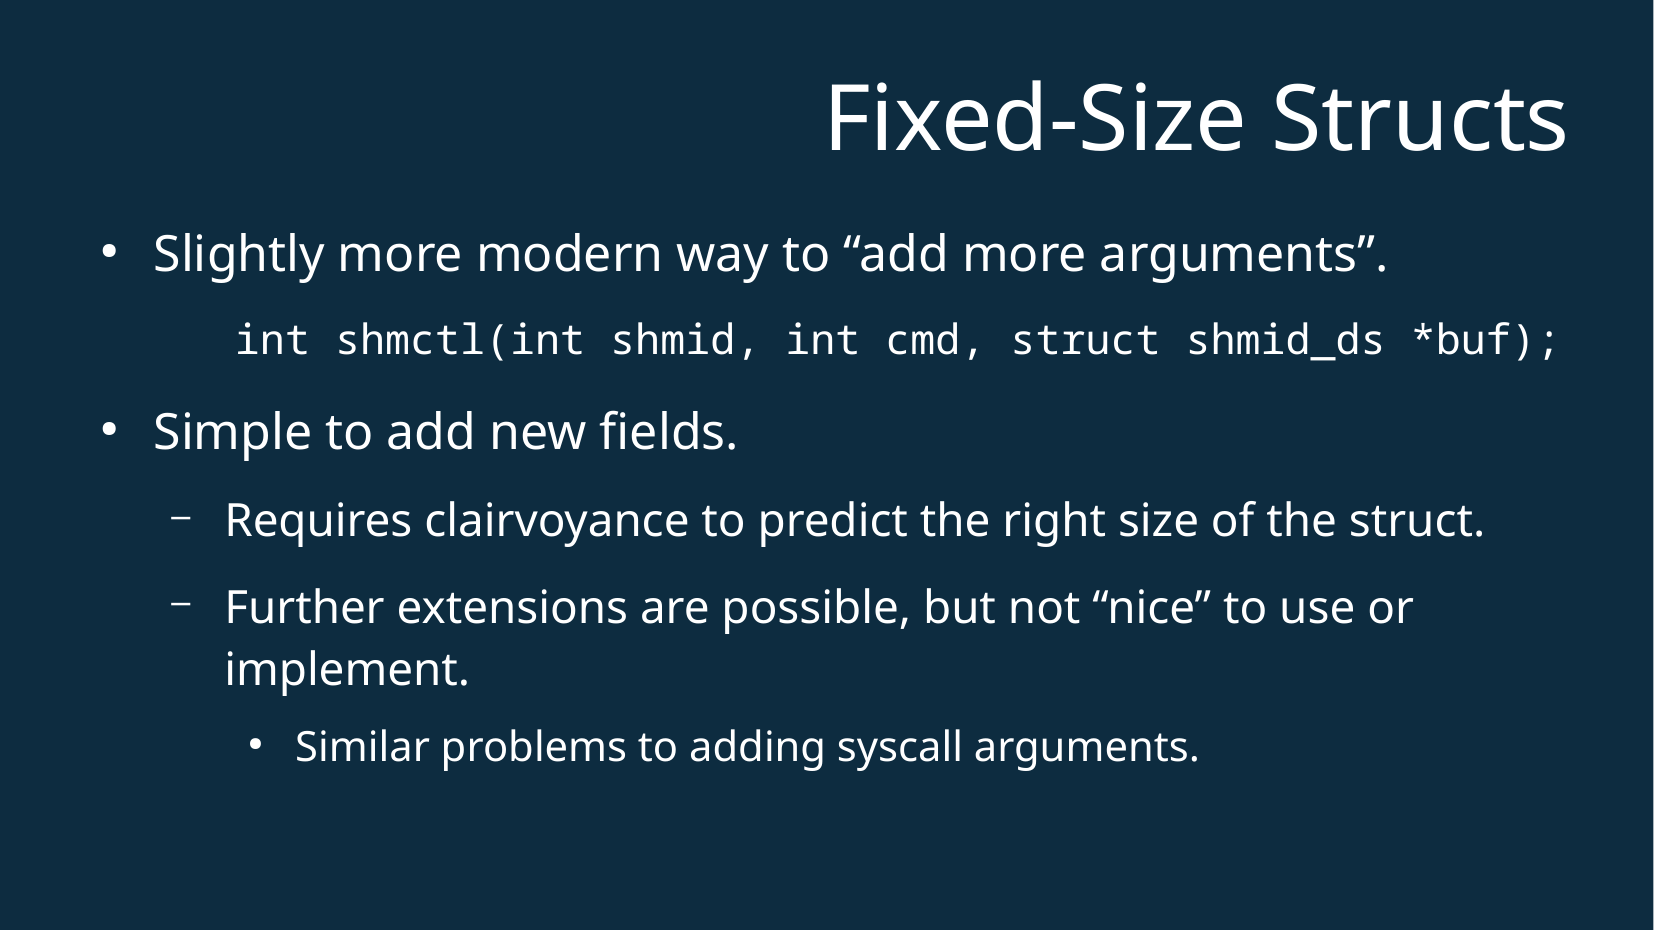

# Fixed-Size Structs
Slightly more modern way to “add more arguments”.
int shmctl(int shmid, int cmd, struct shmid_ds *buf);
Simple to add new fields.
Requires clairvoyance to predict the right size of the struct.
Further extensions are possible, but not “nice” to use or implement.
Similar problems to adding syscall arguments.